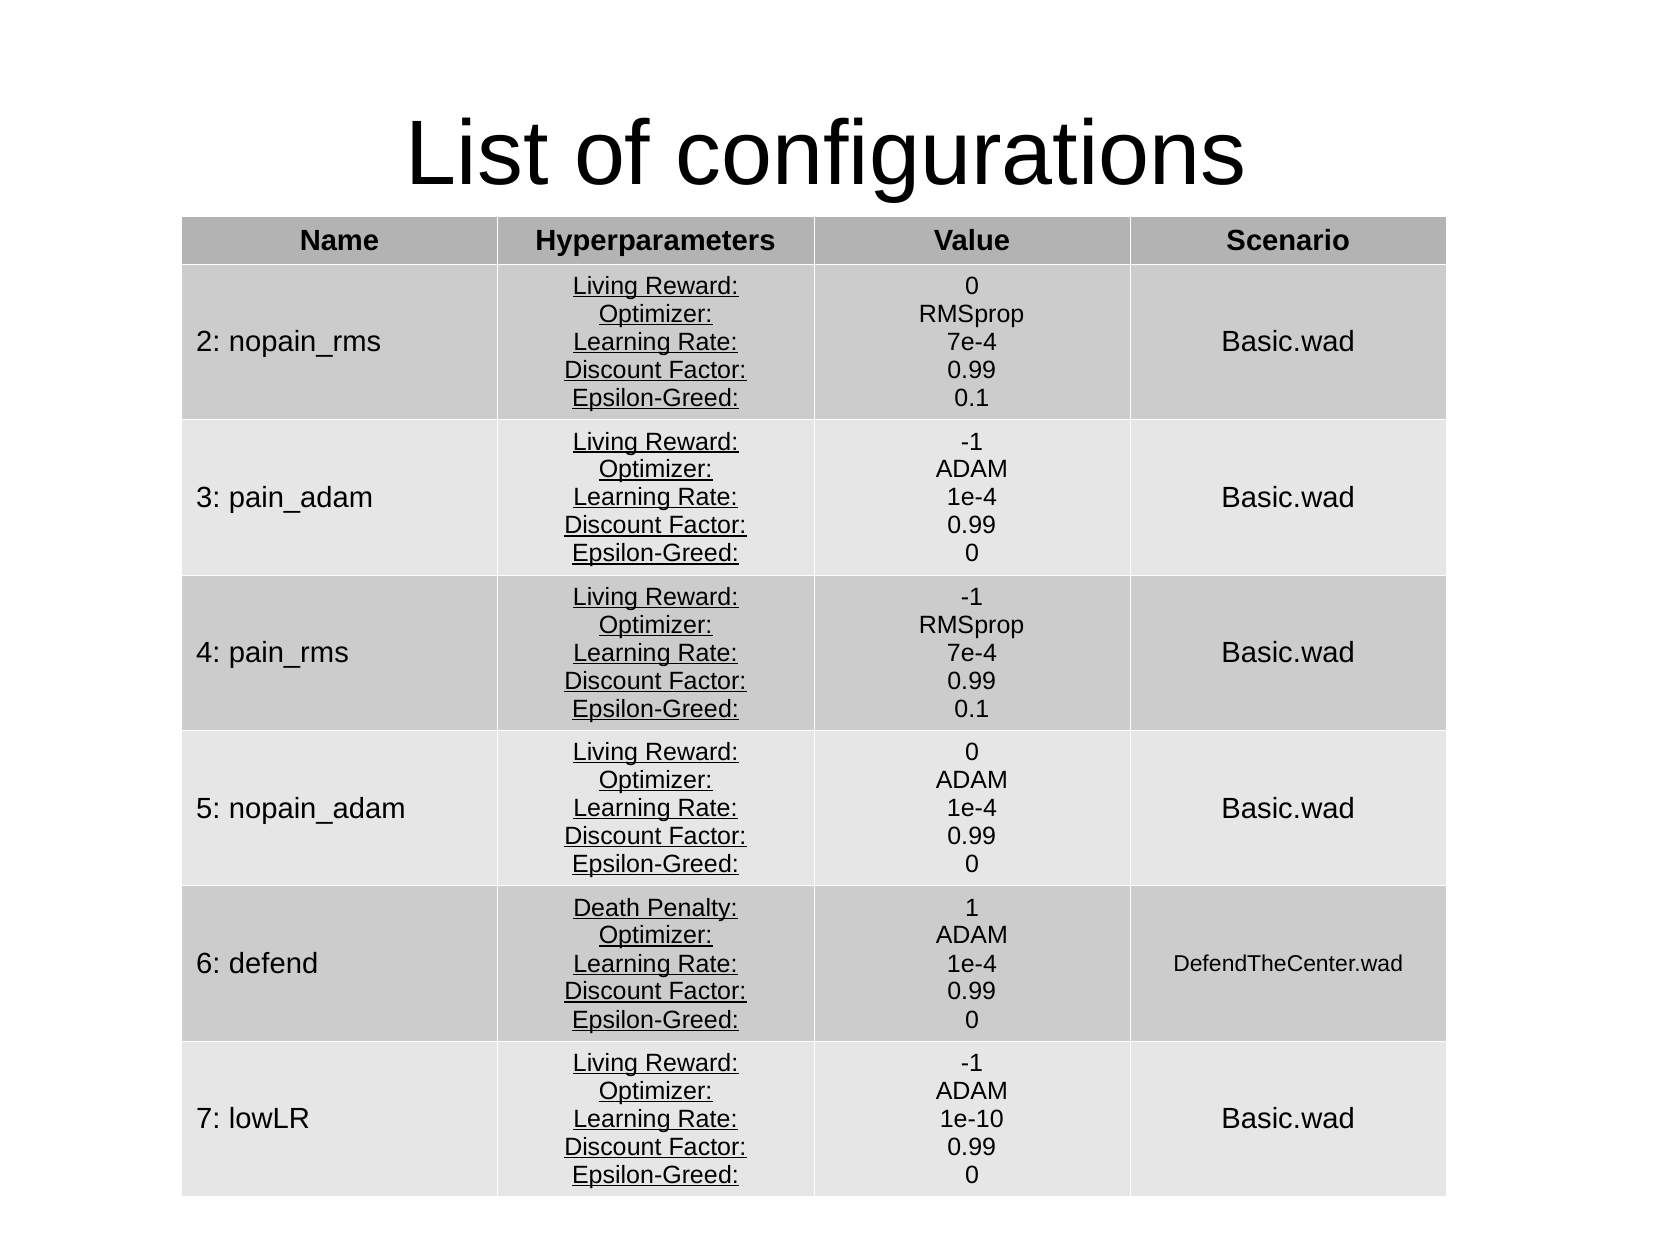

# List of configurations
| Name | Hyperparameters | Value | Scenario |
| --- | --- | --- | --- |
| 2: nopain\_rms | Living Reward: Optimizer: Learning Rate: Discount Factor: Epsilon-Greed: | 0 RMSprop 7e-4 0.99 0.1 | Basic.wad |
| 3: pain\_adam | Living Reward: Optimizer: Learning Rate: Discount Factor: Epsilon-Greed: | -1 ADAM 1e-4 0.99 0 | Basic.wad |
| 4: pain\_rms | Living Reward: Optimizer: Learning Rate: Discount Factor: Epsilon-Greed: | -1 RMSprop 7e-4 0.99 0.1 | Basic.wad |
| 5: nopain\_adam | Living Reward: Optimizer: Learning Rate: Discount Factor: Epsilon-Greed: | 0 ADAM 1e-4 0.99 0 | Basic.wad |
| 6: defend | Death Penalty: Optimizer: Learning Rate: Discount Factor: Epsilon-Greed: | 1 ADAM 1e-4 0.99 0 | DefendTheCenter.wad |
| 7: lowLR | Living Reward: Optimizer: Learning Rate: Discount Factor: Epsilon-Greed: | -1 ADAM 1e-10 0.99 0 | Basic.wad |